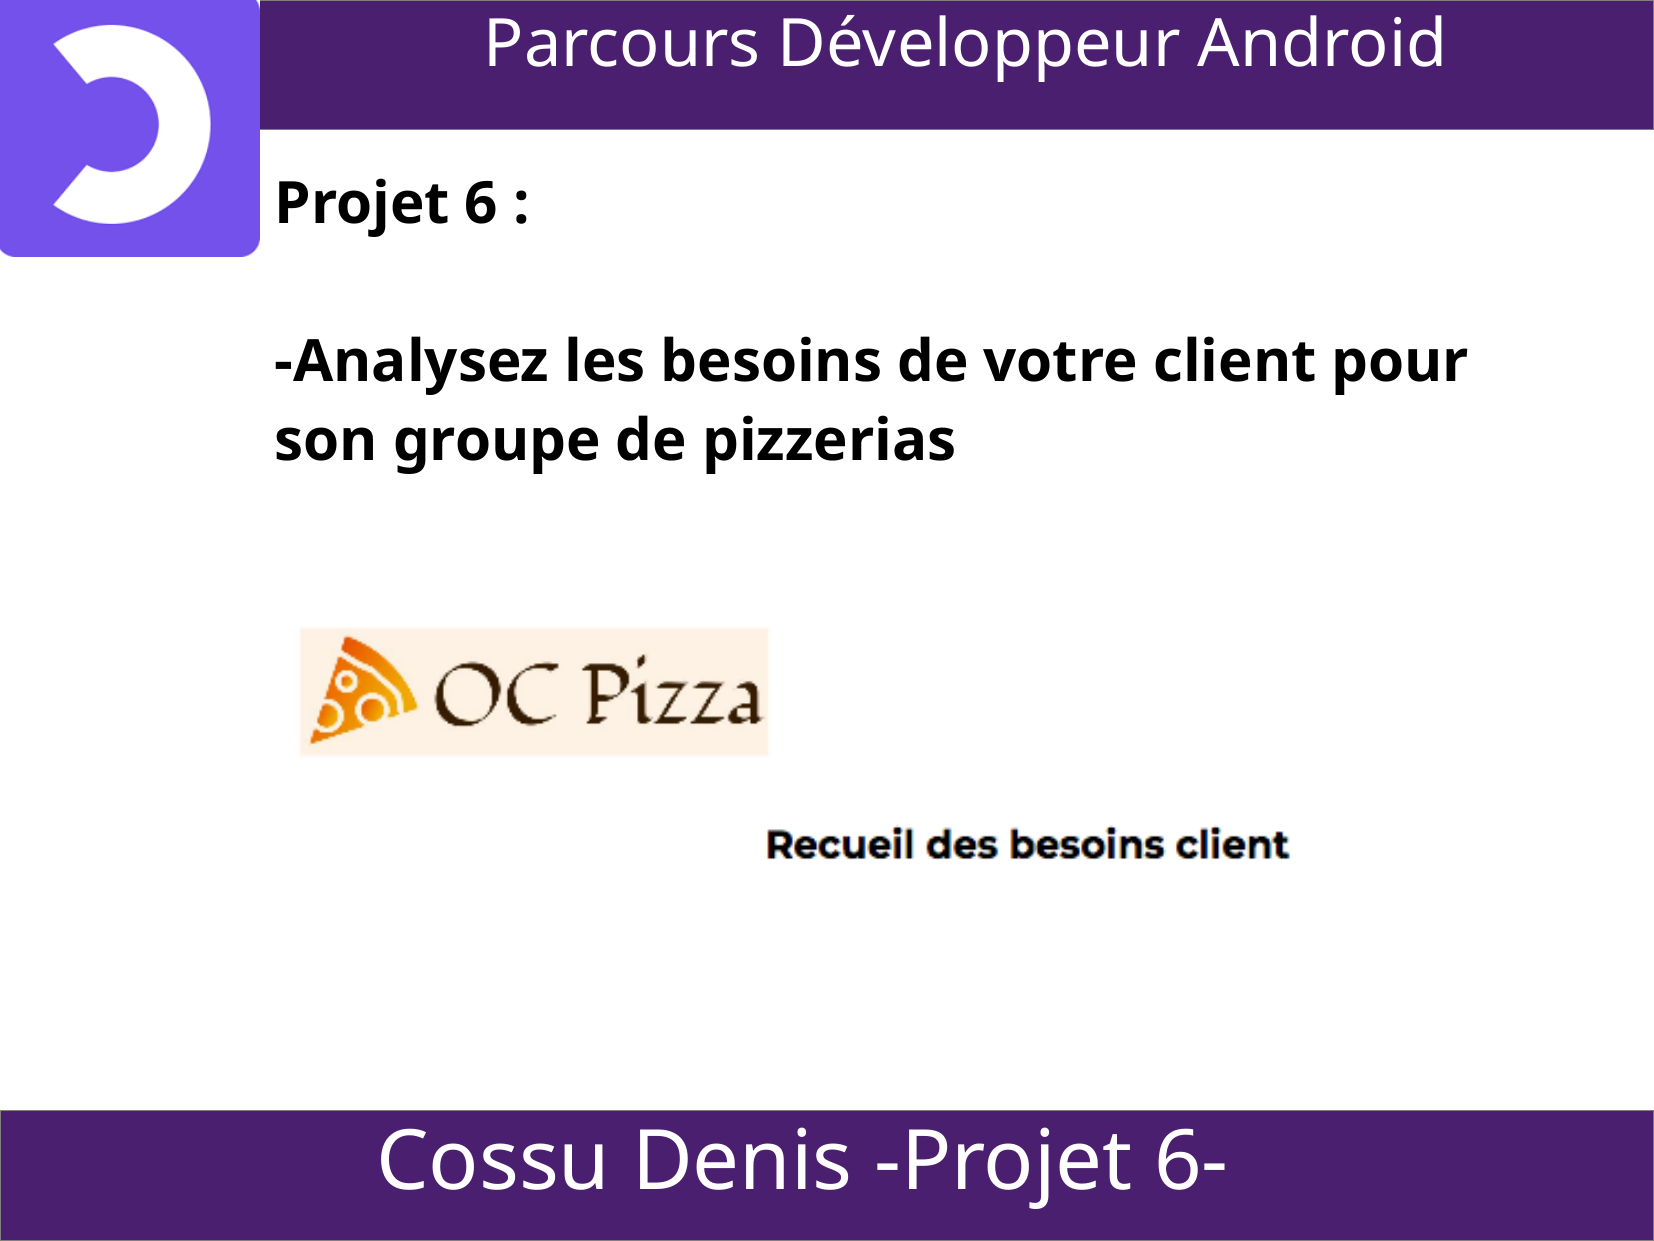

Projet 6 :
-Analysez les besoins de votre client pour son groupe de pizzerias